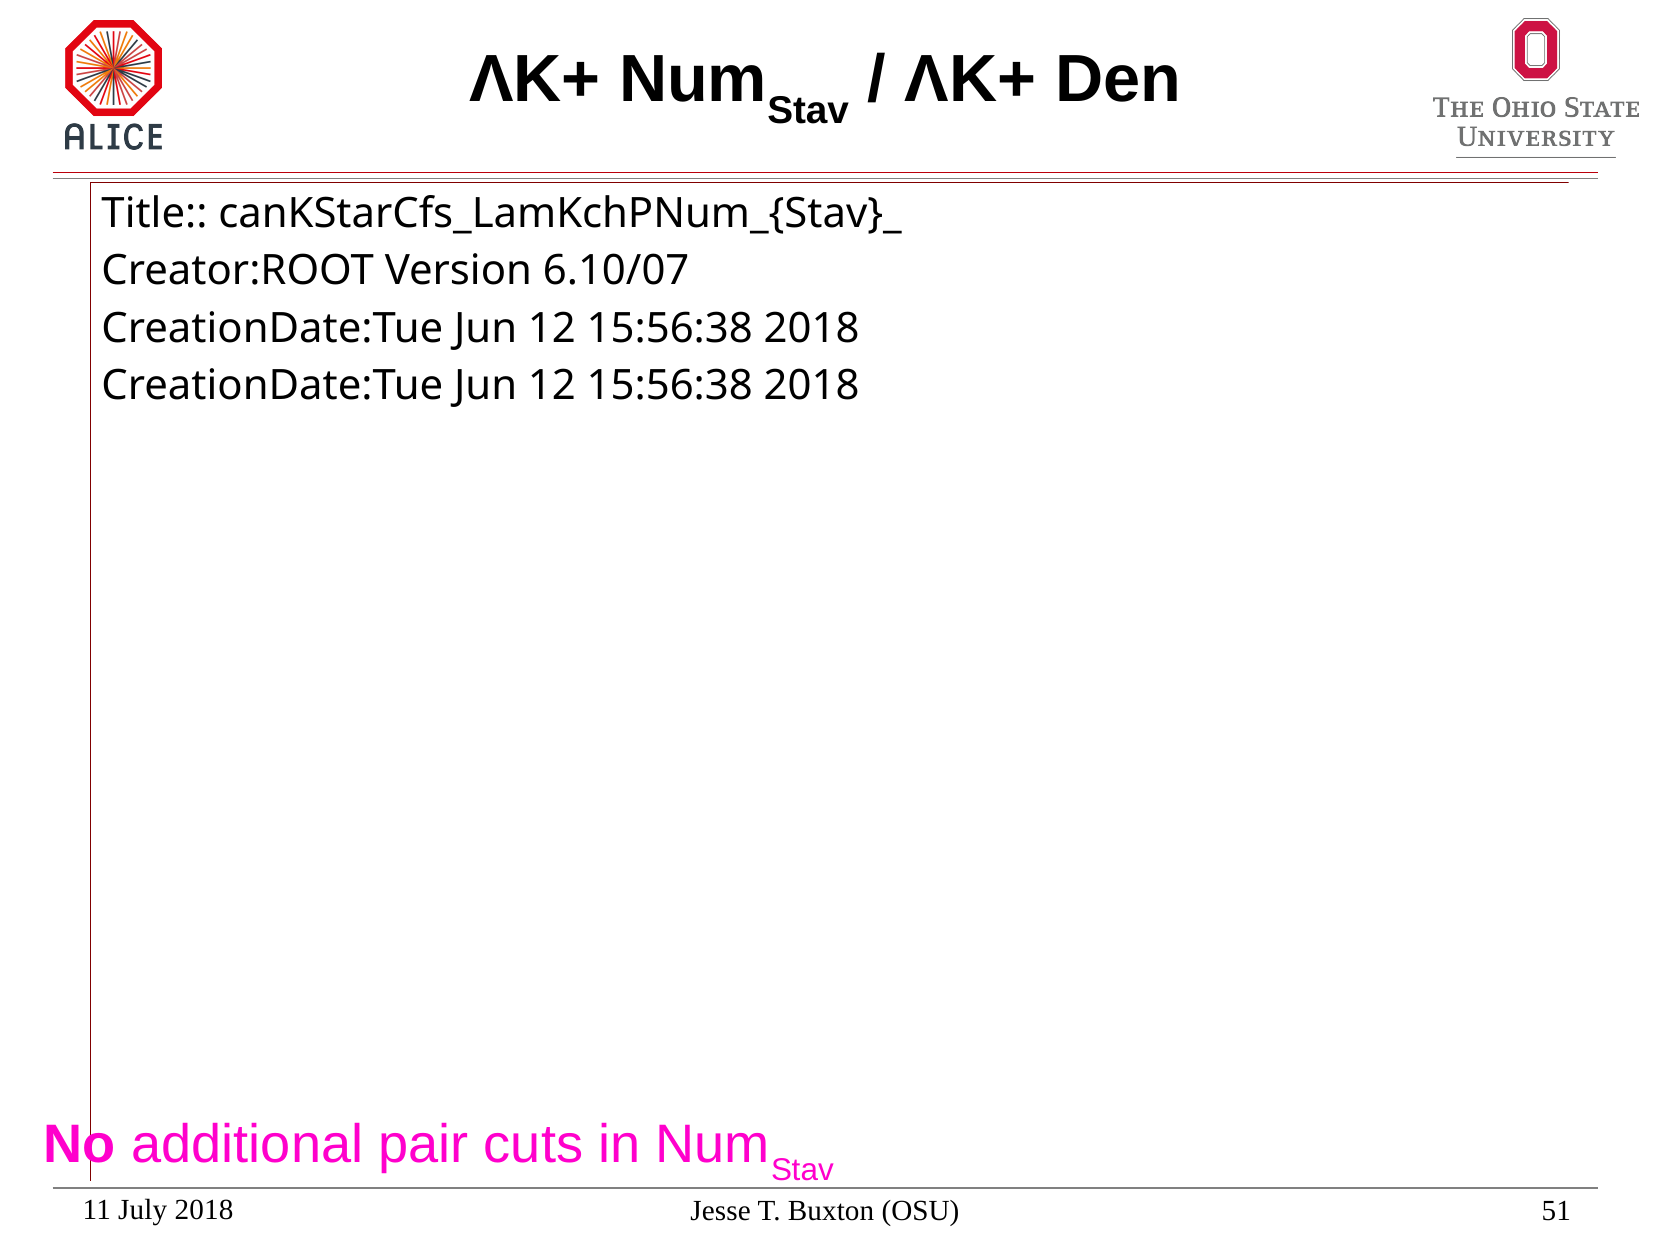

# ΛK+ NumStav / ΛK+ Den
No additional pair cuts in NumStav
11 July 2018
Jesse T. Buxton (OSU)
51